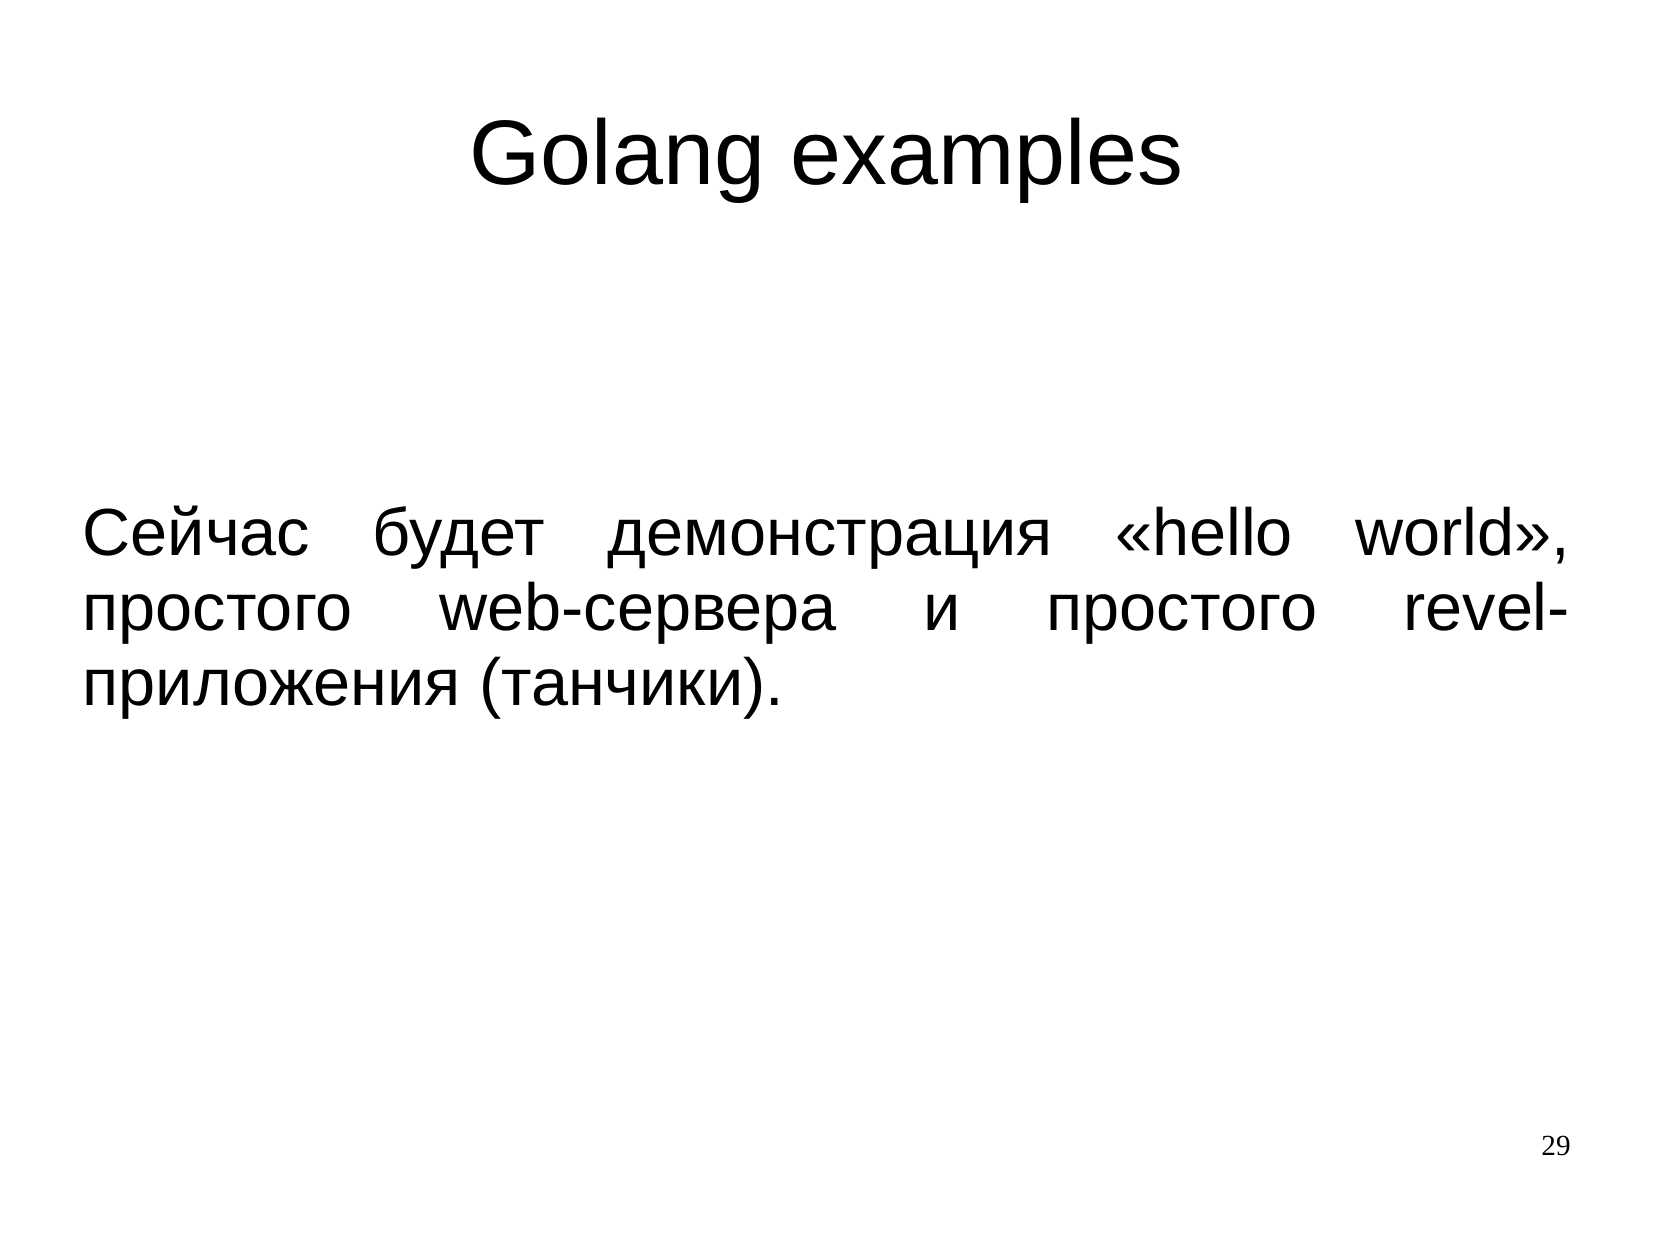

# Golang examples
Сейчас будет демонстрация «hello world», простого web-сервера и простого revel-приложения (танчики).
29